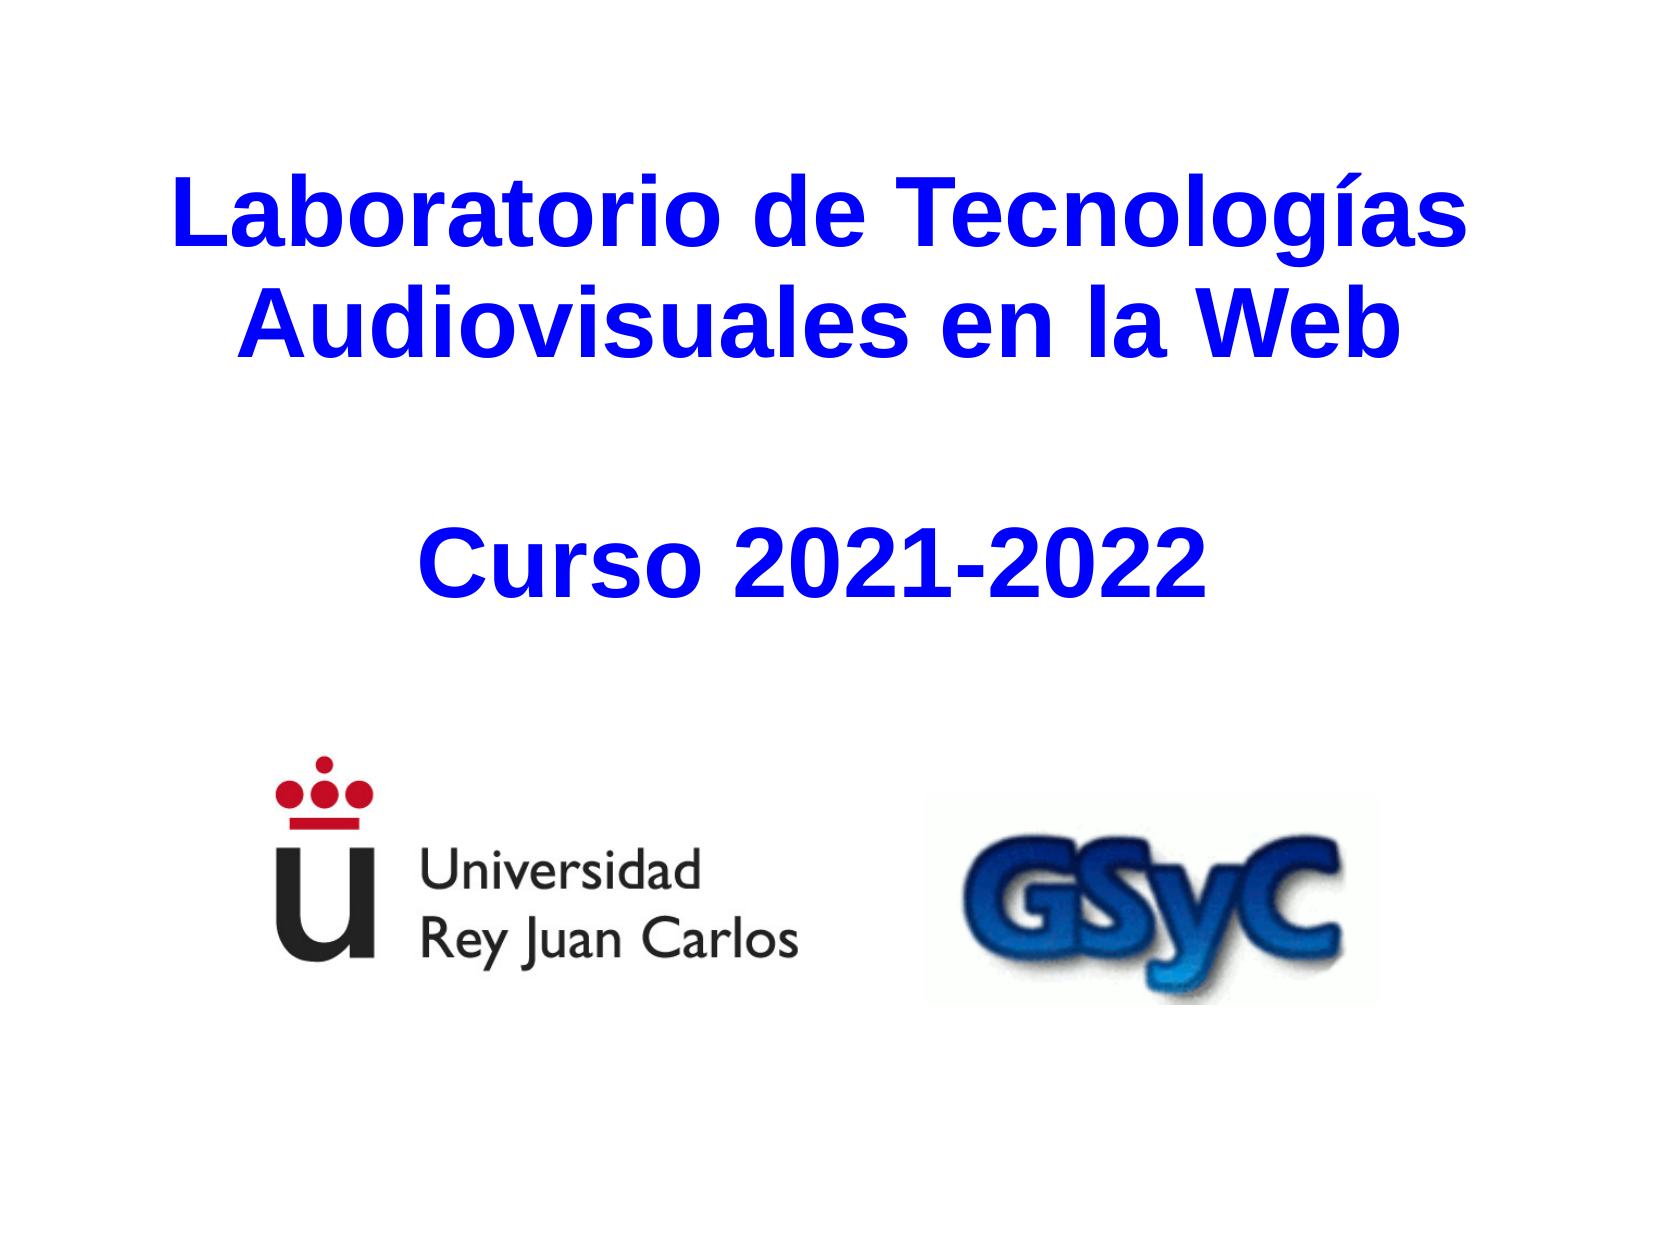

# Laboratorio de Tecnologías Audiovisuales en la Web
Curso 2021-2022